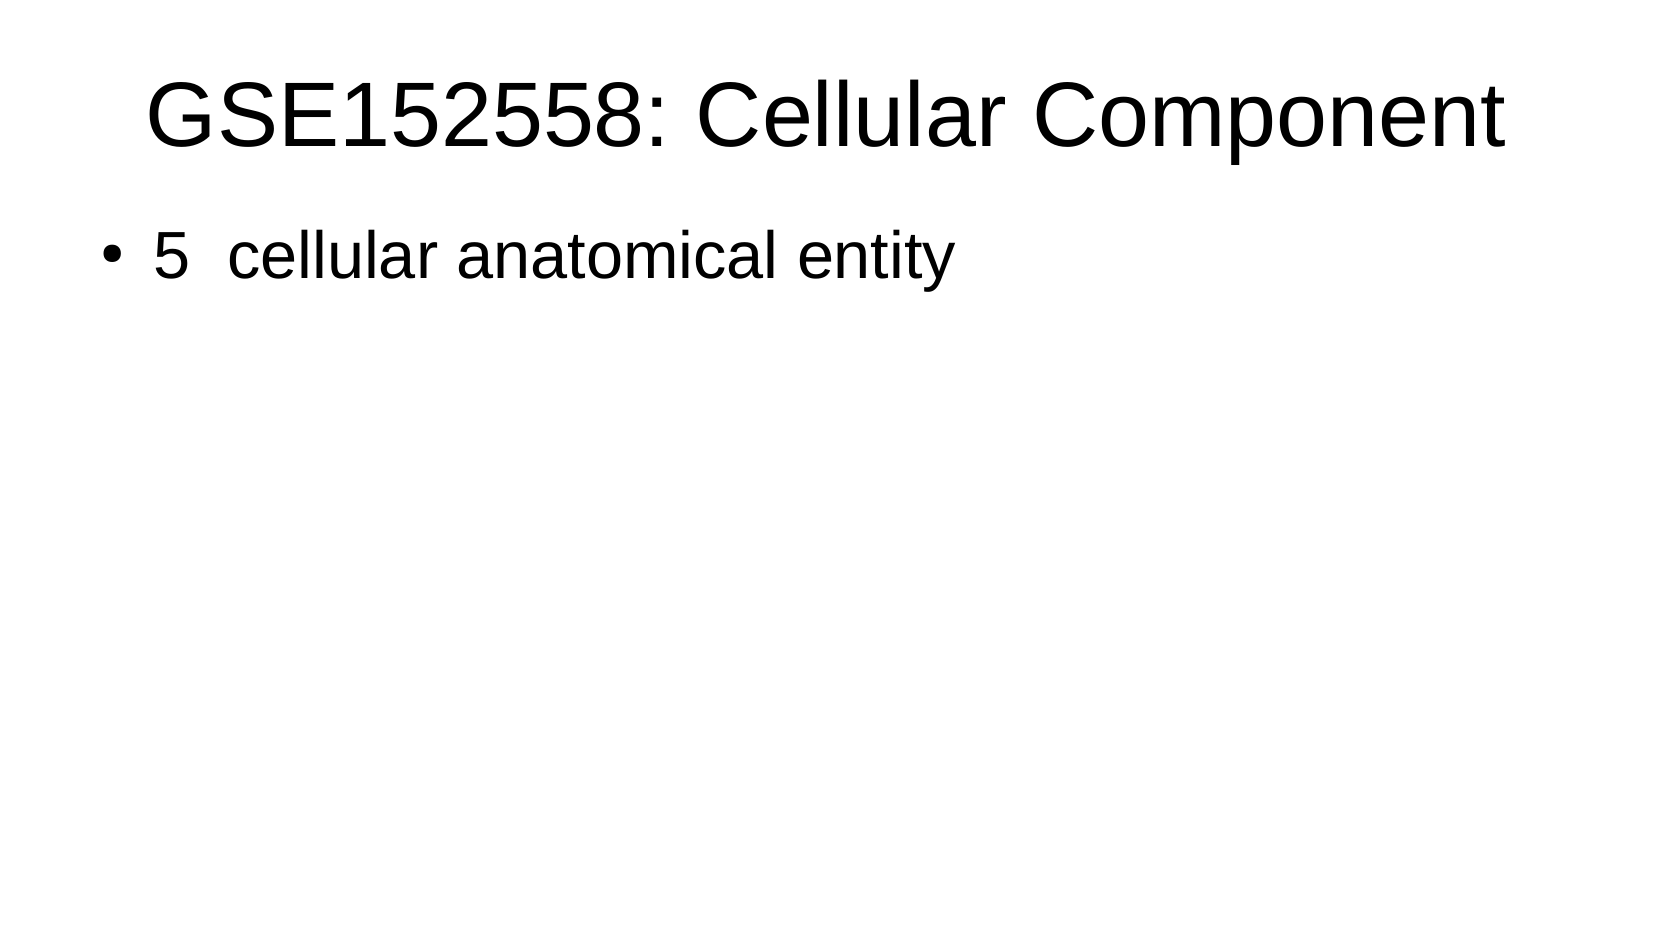

# GSE152558: Cellular Component
5 	cellular anatomical entity